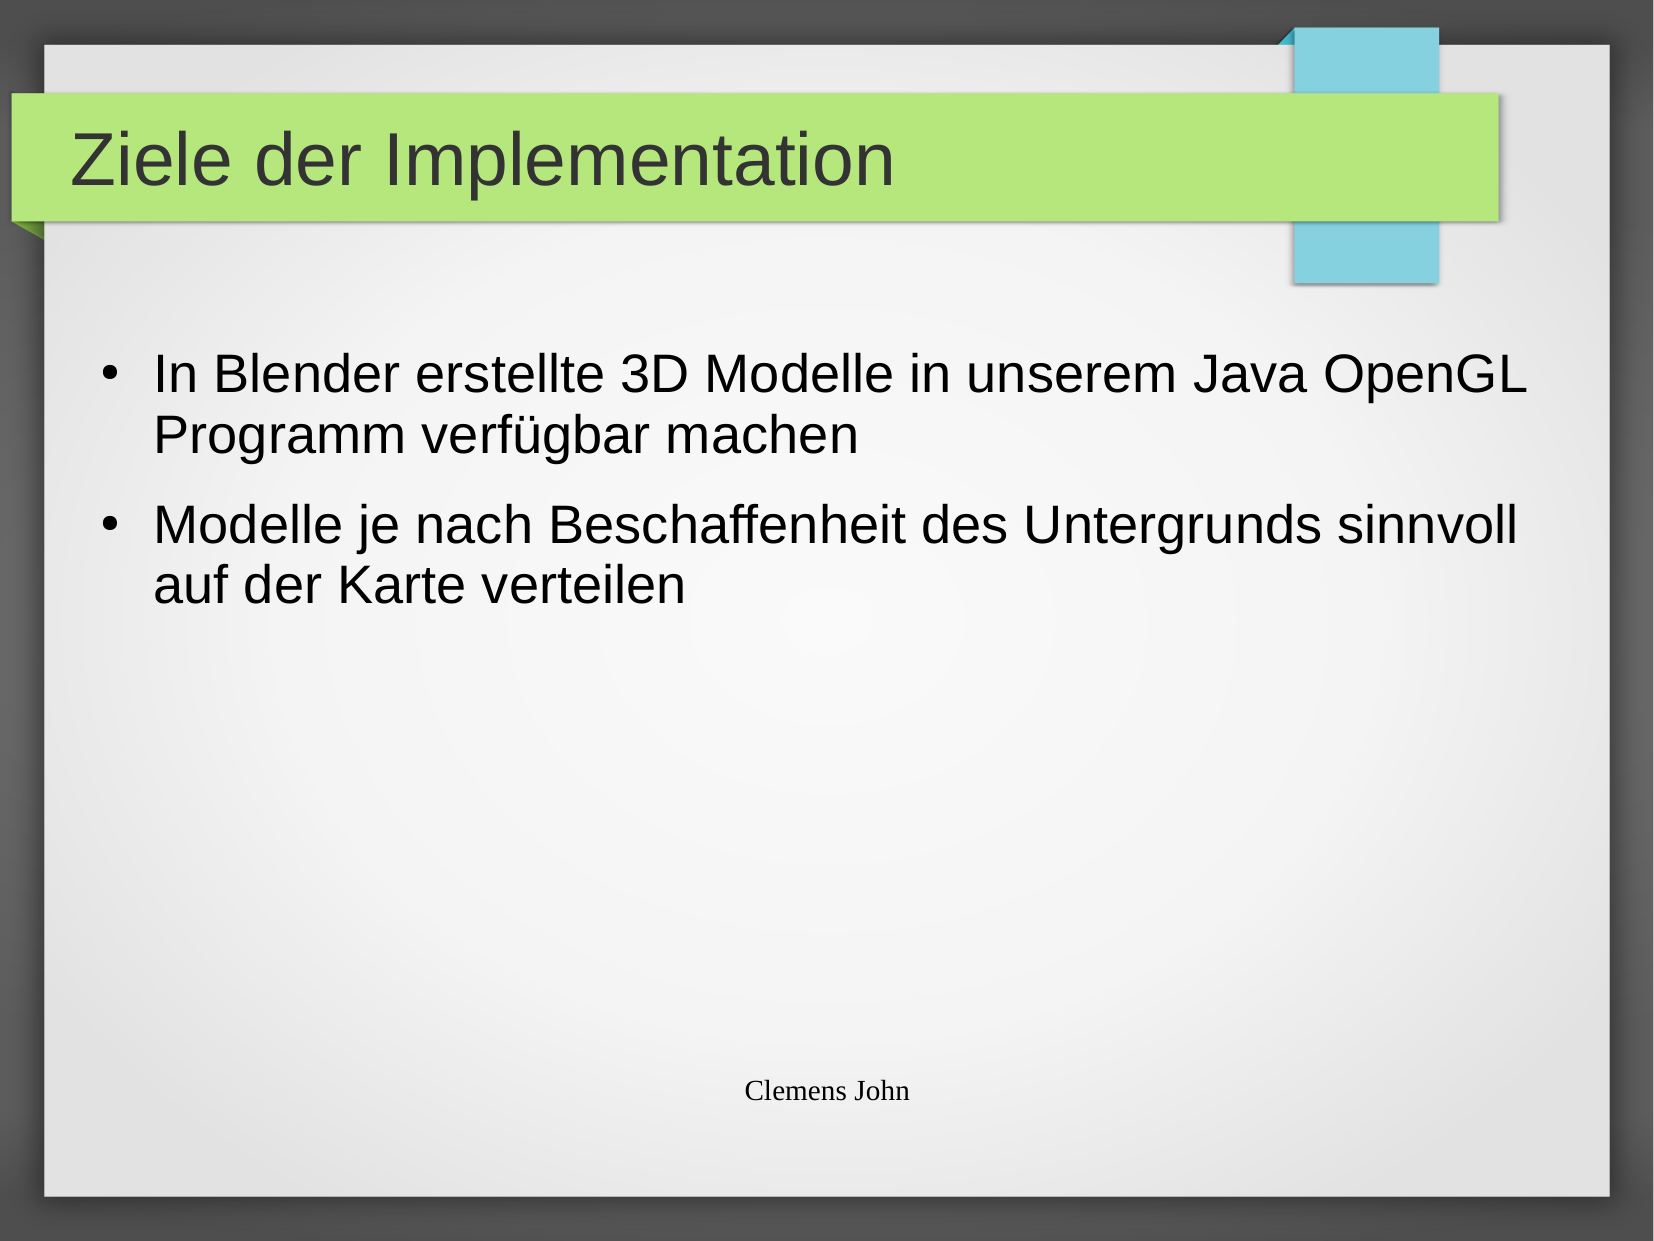

# Ziele der Implementation
In Blender erstellte 3D Modelle in unserem Java OpenGL Programm verfügbar machen
Modelle je nach Beschaffenheit des Untergrunds sinnvoll auf der Karte verteilen